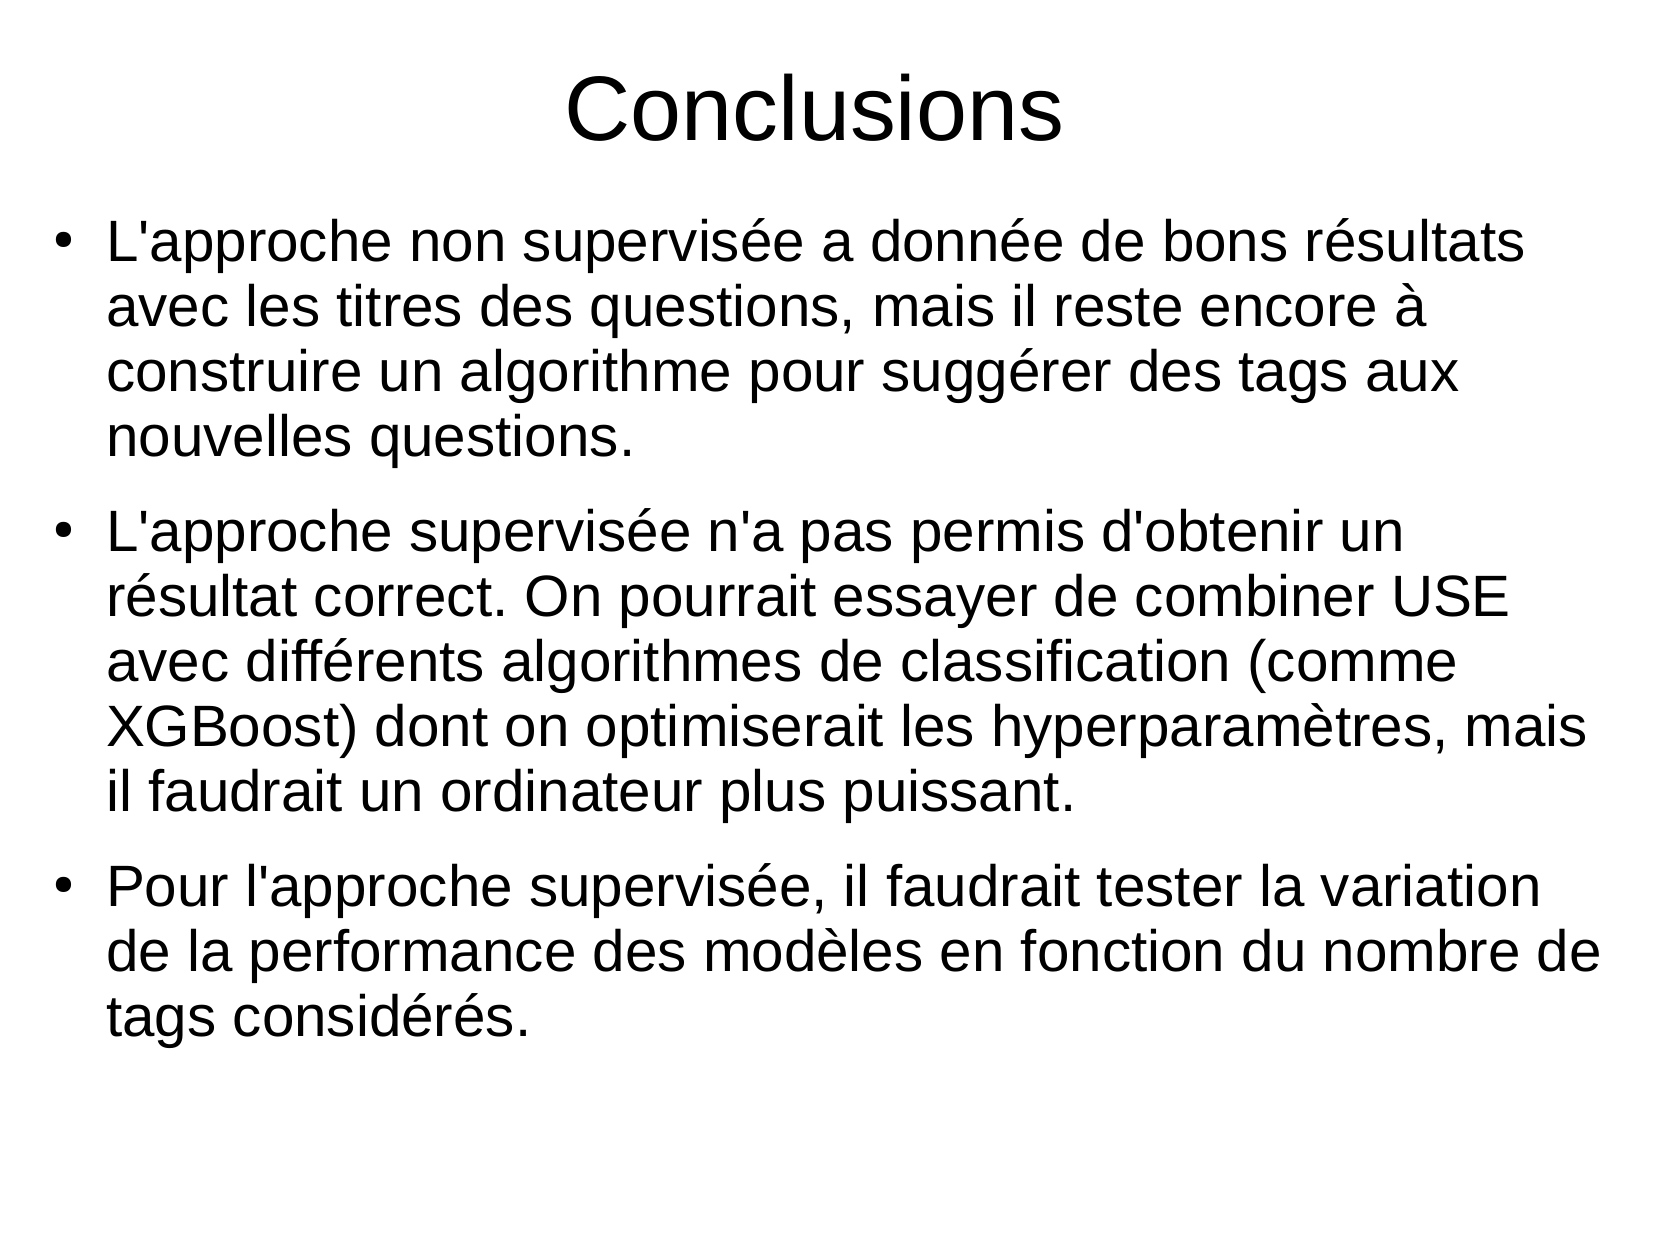

# Conclusions
L'approche non supervisée a donnée de bons résultats avec les titres des questions, mais il reste encore à construire un algorithme pour suggérer des tags aux nouvelles questions.
L'approche supervisée n'a pas permis d'obtenir un résultat correct. On pourrait essayer de combiner USE avec différents algorithmes de classification (comme XGBoost) dont on optimiserait les hyperparamètres, mais il faudrait un ordinateur plus puissant.
Pour l'approche supervisée, il faudrait tester la variation de la performance des modèles en fonction du nombre de tags considérés.